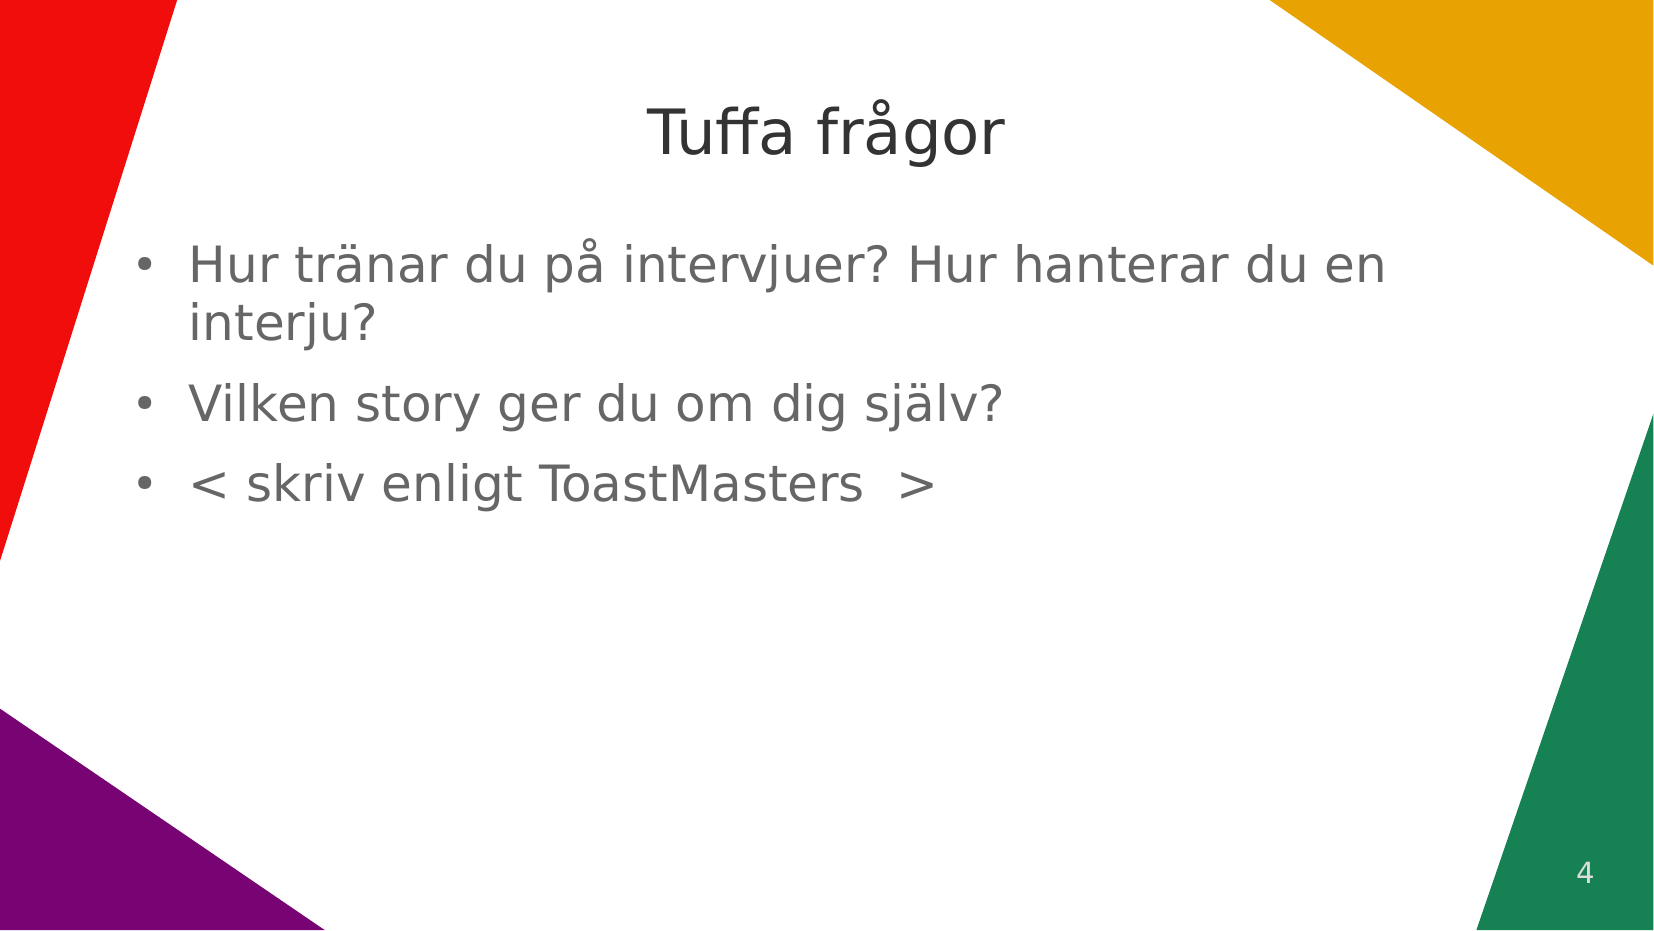

# Tuffa frågor
Hur tränar du på intervjuer? Hur hanterar du en interju?
Vilken story ger du om dig själv?
< skriv enligt ToastMasters >
4